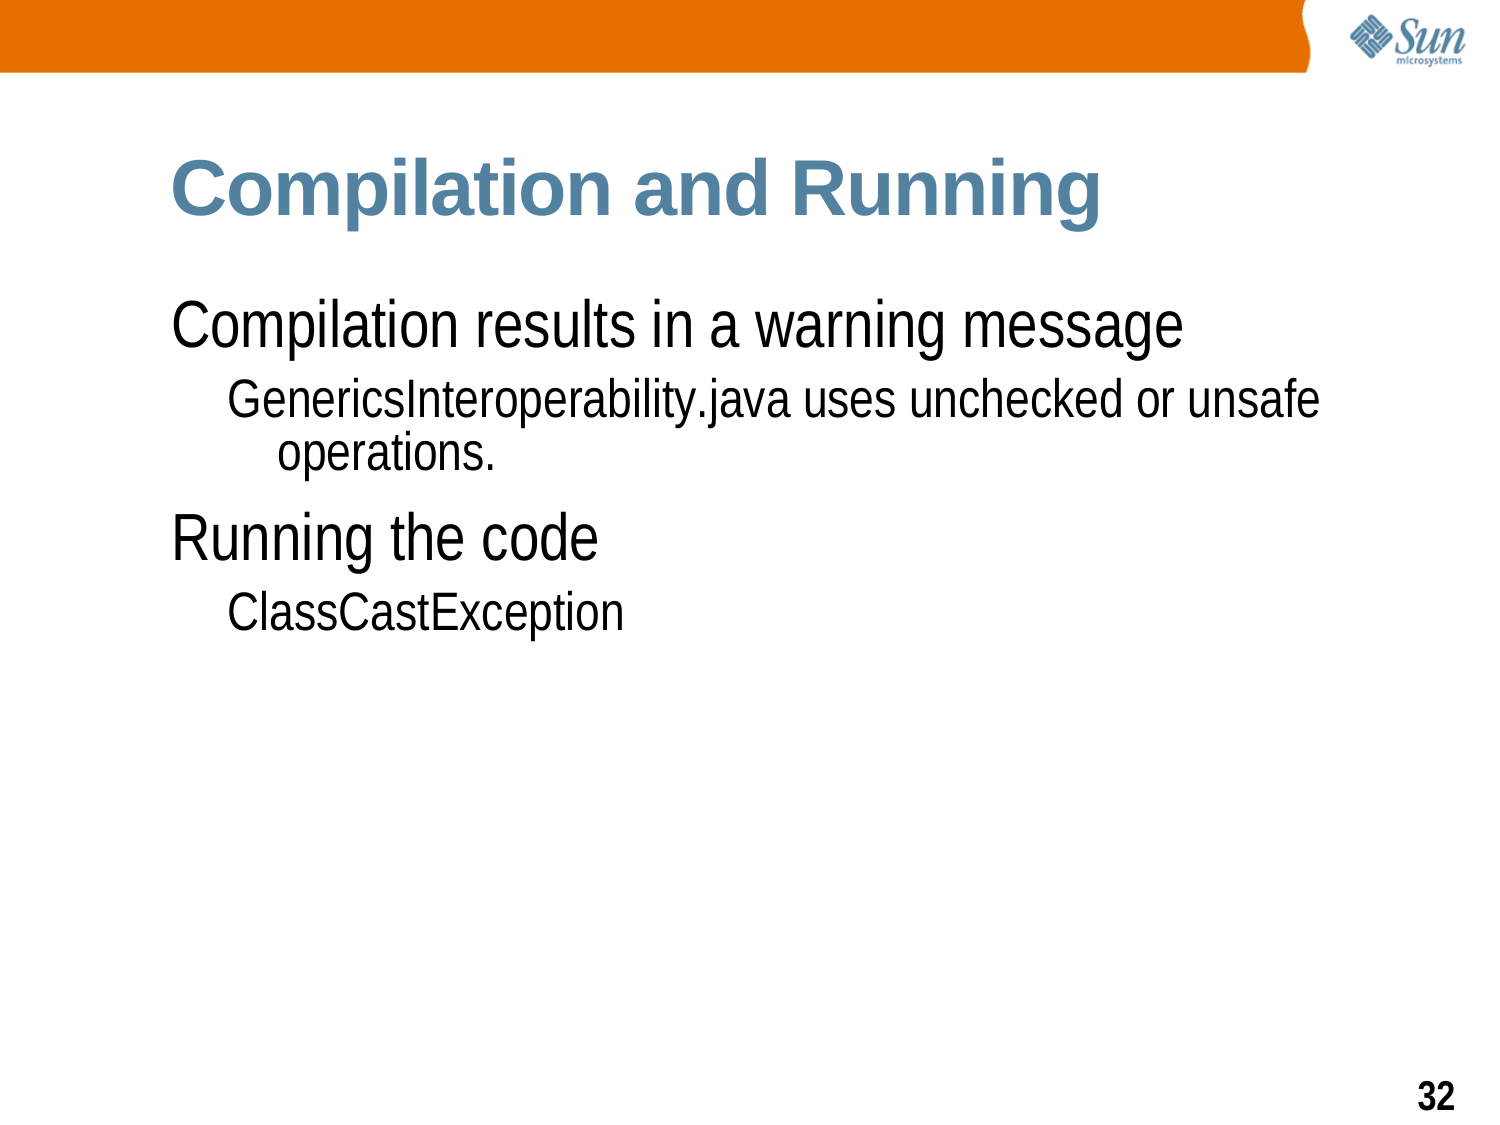

# Compilation and Running
Compilation results in a warning message
GenericsInteroperability.java uses unchecked or unsafe operations.
Running the code
ClassCastException